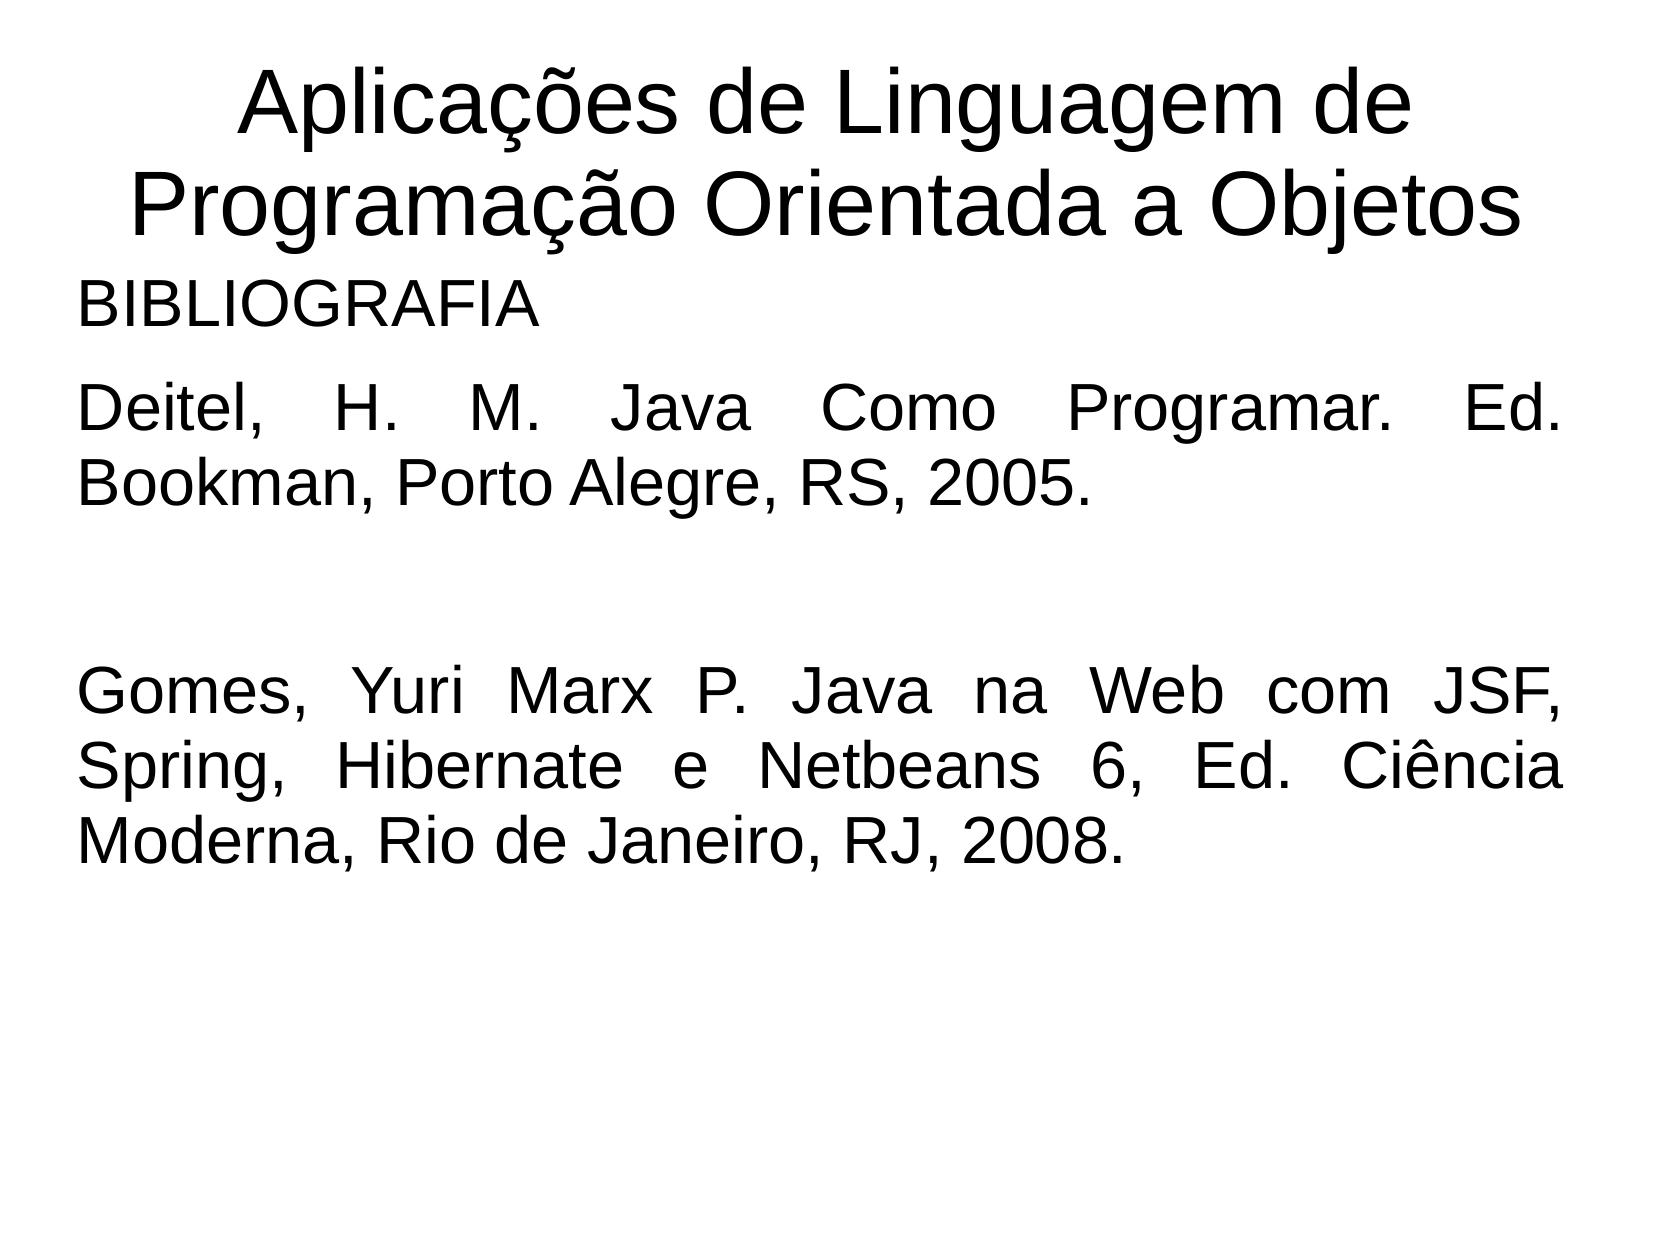

# Aplicações de Linguagem de Programação Orientada a Objetos
BIBLIOGRAFIA
Deitel, H. M. Java Como Programar. Ed. Bookman, Porto Alegre, RS, 2005.
Gomes, Yuri Marx P. Java na Web com JSF, Spring, Hibernate e Netbeans 6, Ed. Ciência Moderna, Rio de Janeiro, RJ, 2008.